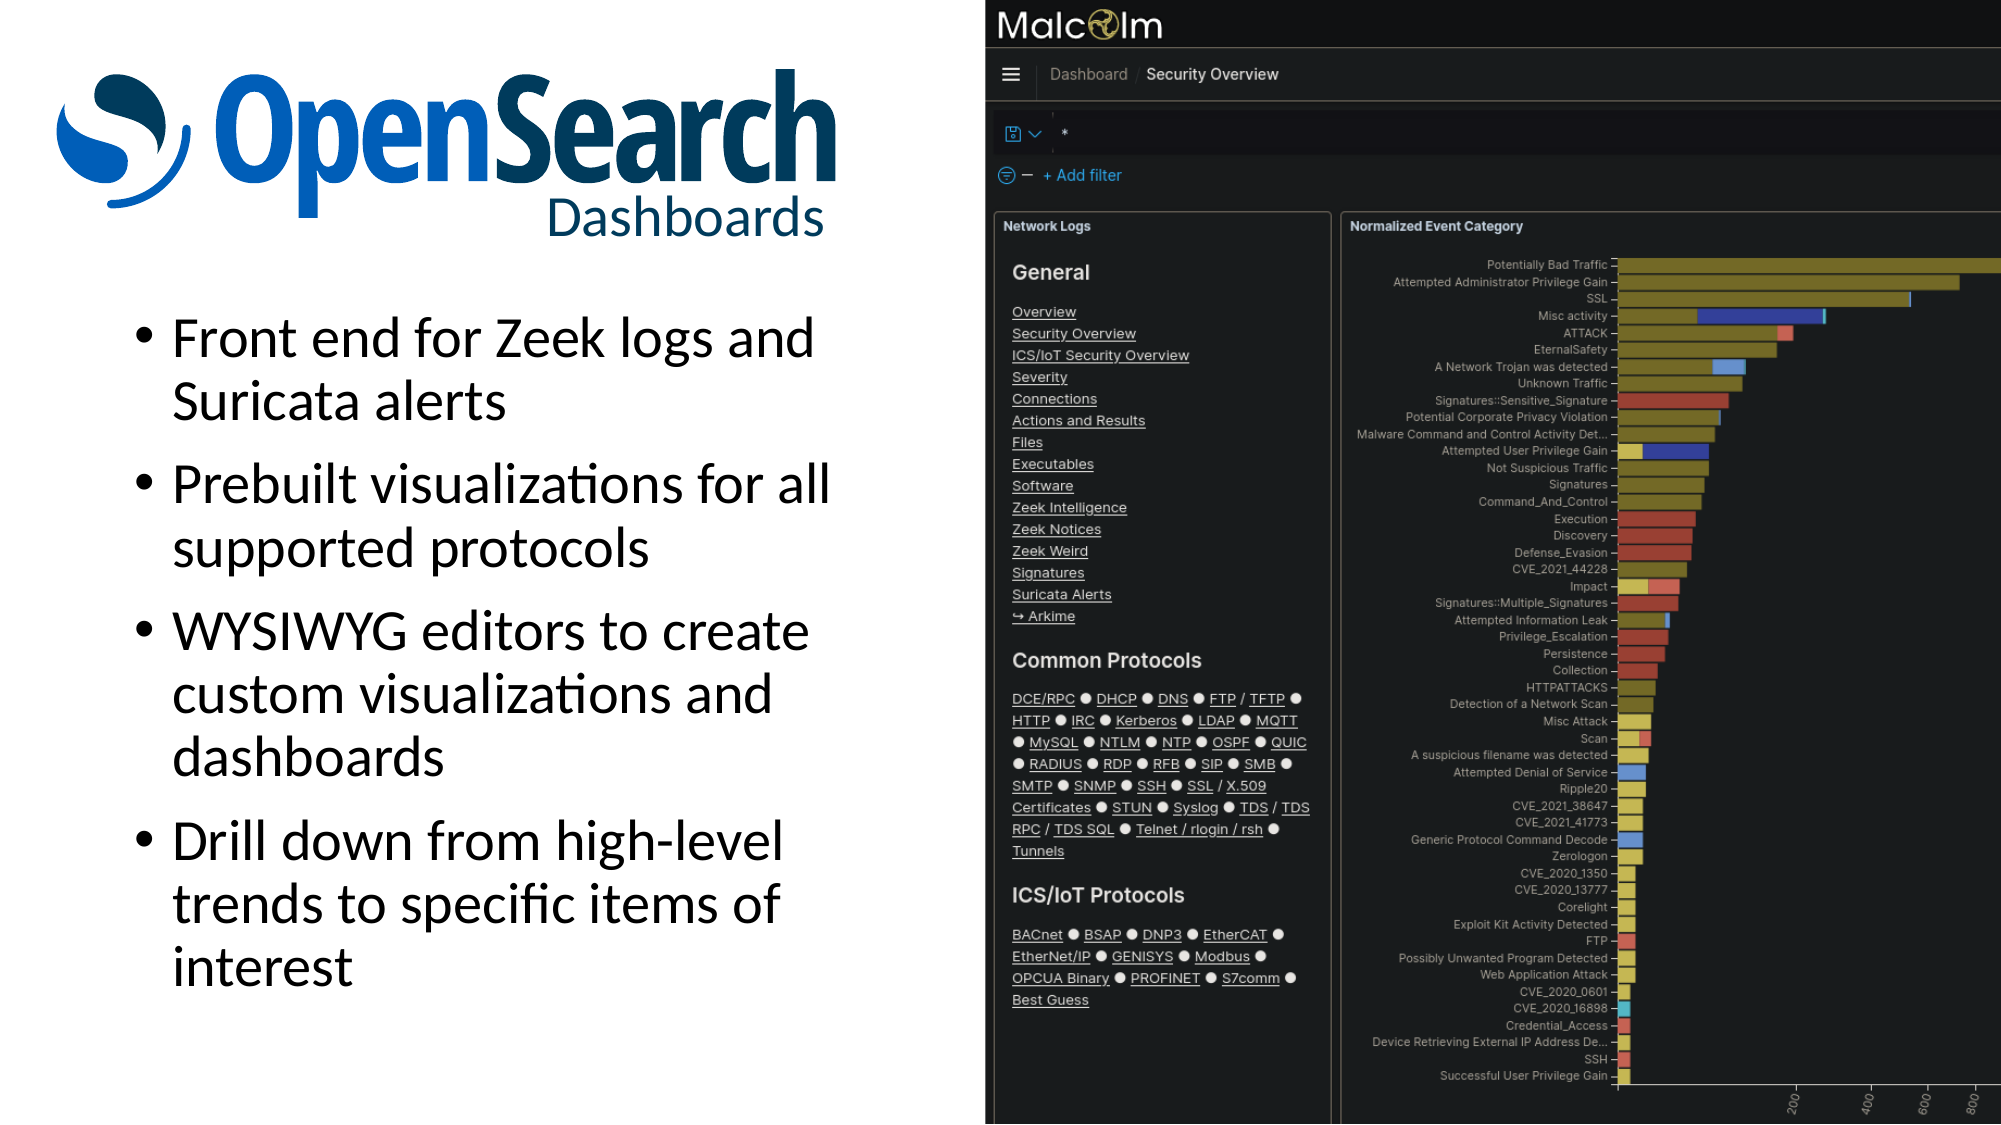

Dashboards
# Front end for Zeek logs and Suricata alerts
Prebuilt visualizations for all supported protocols
WYSIWYG editors to create custom visualizations and dashboards
Drill down from high-level trends to specific items of interest